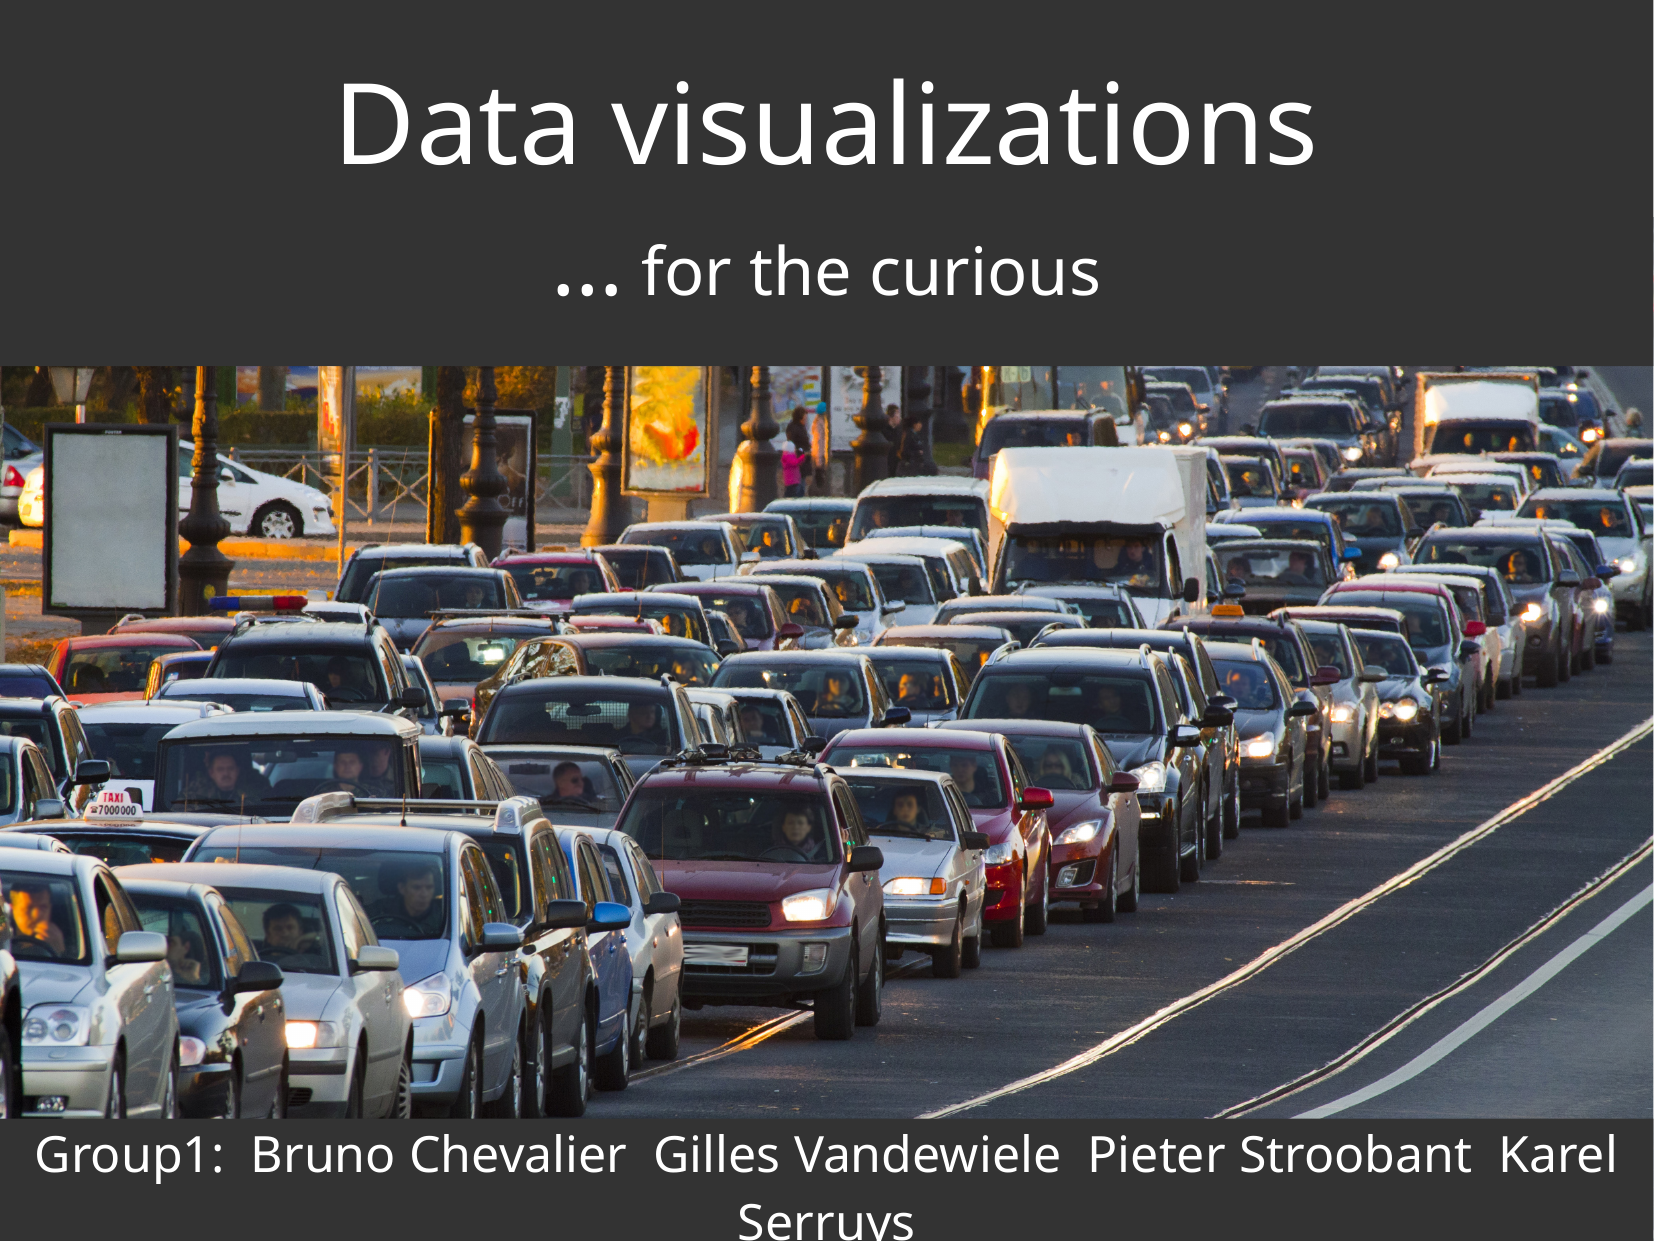

# Data visualizations … for the curious
Group1: Bruno Chevalier Gilles Vandewiele Pieter Stroobant Karel Serruys